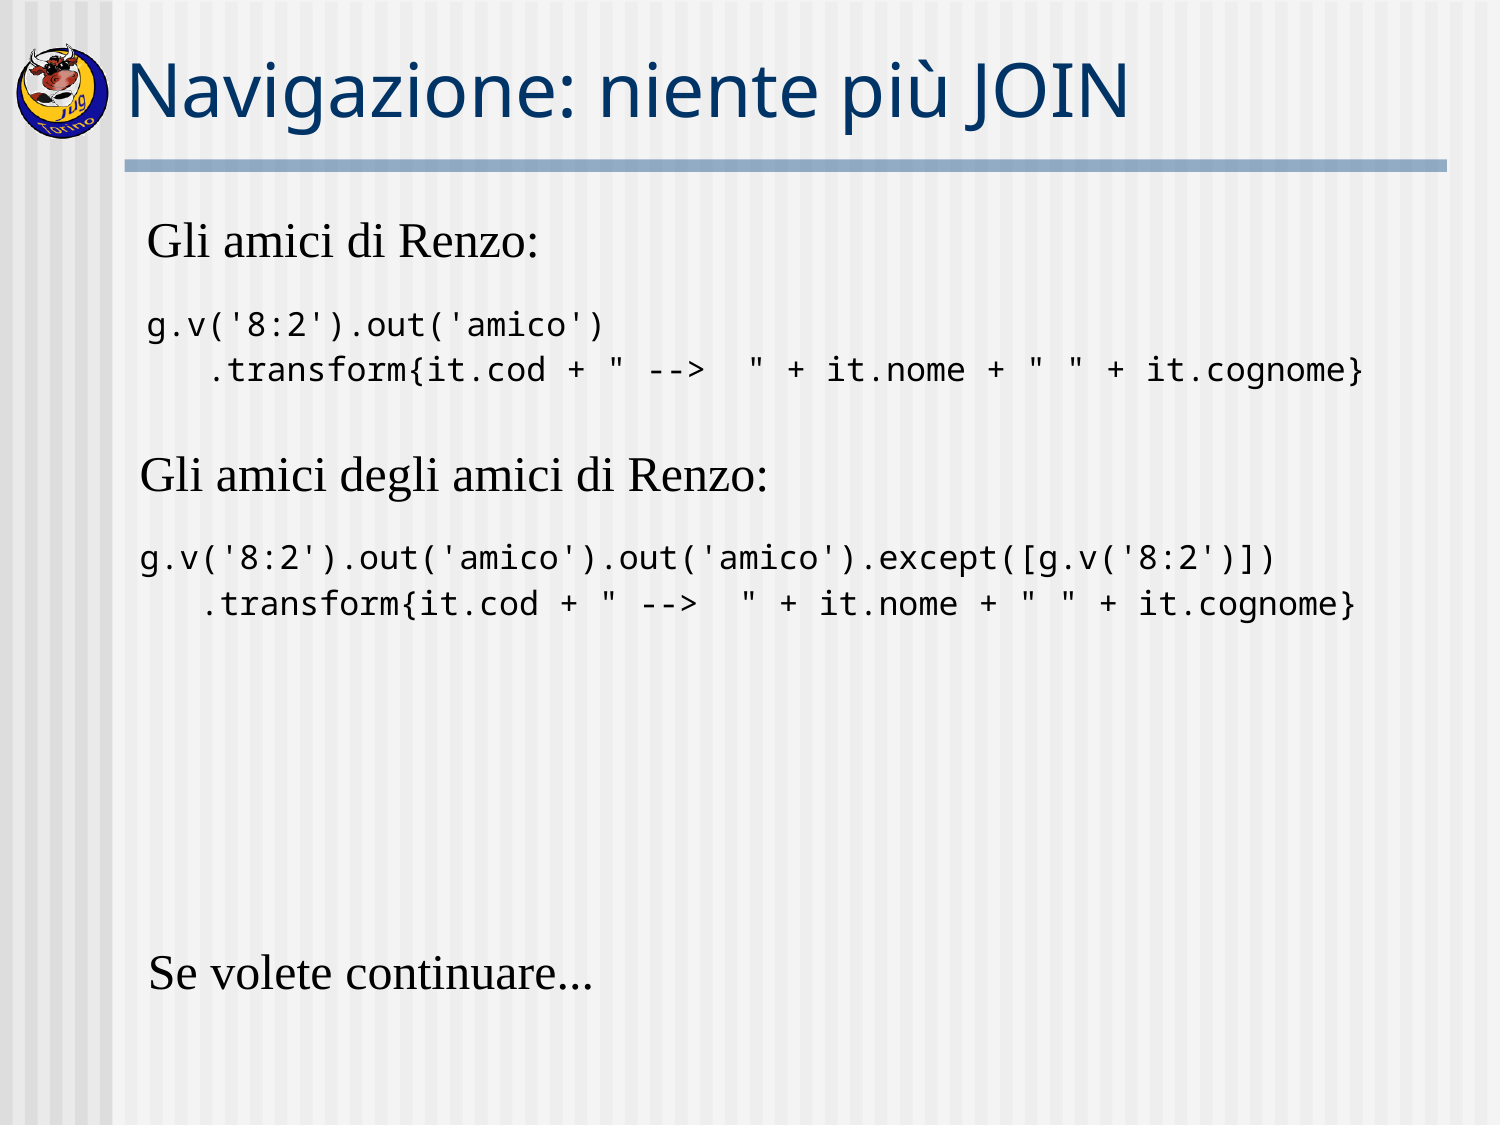

# Navigazione: niente più JOIN
Gli amici di Renzo:
g.v('8:2').out('amico')
 .transform{it.cod + " --> " + it.nome + " " + it.cognome}
Gli amici degli amici di Renzo:
g.v('8:2').out('amico').out('amico').except([g.v('8:2')])
 .transform{it.cod + " --> " + it.nome + " " + it.cognome}
Se volete continuare...